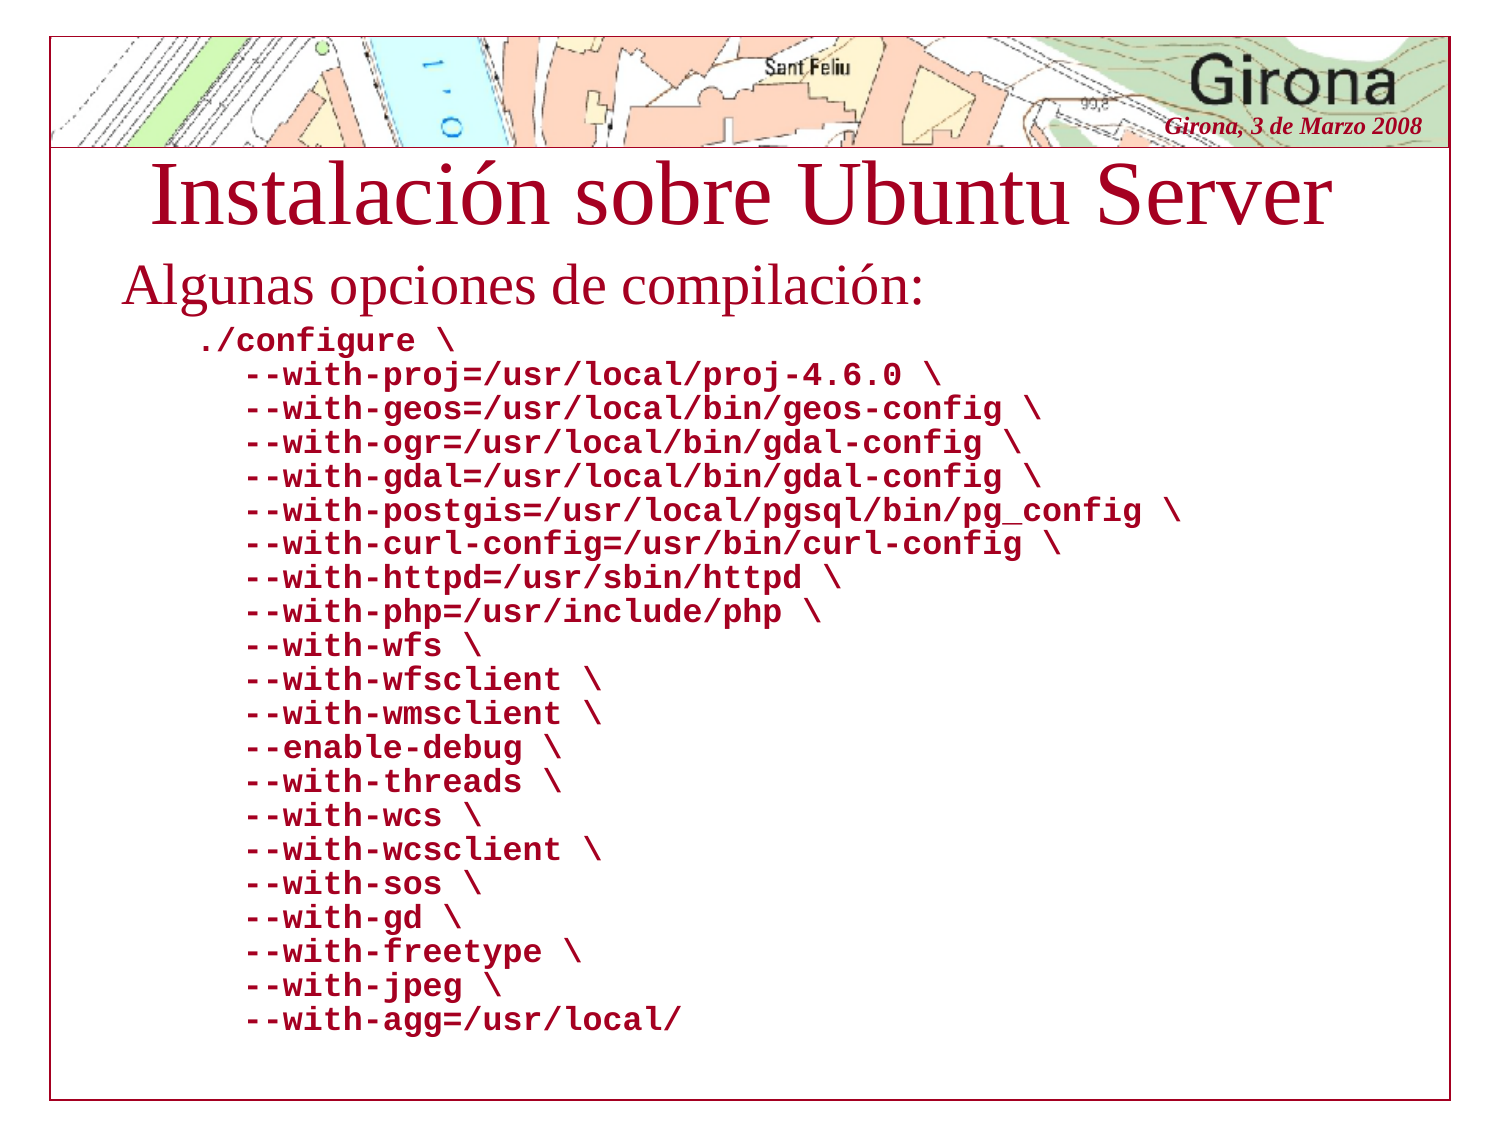

# Instalación sobre Ubuntu Server
Algunas opciones de compilación:
./configure \
--with-proj=/usr/local/proj-4.6.0 \
--with-geos=/usr/local/bin/geos-config \
--with-ogr=/usr/local/bin/gdal-config \
--with-gdal=/usr/local/bin/gdal-config \
--with-postgis=/usr/local/pgsql/bin/pg_config \
--with-curl-config=/usr/bin/curl-config \
--with-httpd=/usr/sbin/httpd \
--with-php=/usr/include/php \
--with-wfs \
--with-wfsclient \
--with-wmsclient \
--enable-debug \
--with-threads \
--with-wcs \
--with-wcsclient \
--with-sos \
--with-gd \
--with-freetype \
--with-jpeg \
--with-agg=/usr/local/